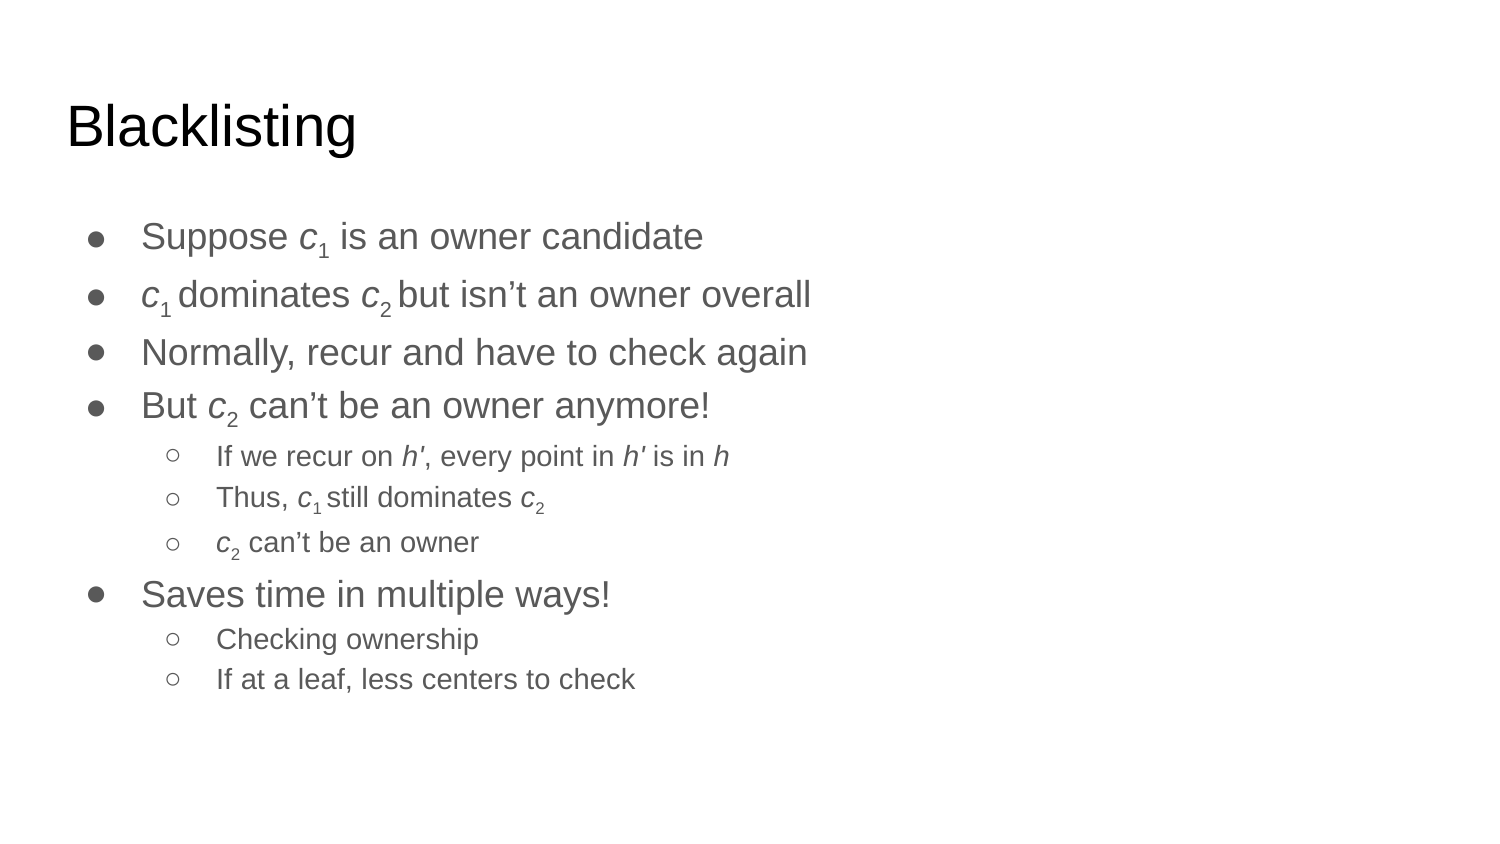

# Blacklisting
Suppose c1 is an owner candidate
c1 dominates c2 but isn’t an owner overall
Normally, recur and have to check again
But c2 can’t be an owner anymore!
If we recur on h', every point in h' is in h
Thus, c1 still dominates c2
c2 can’t be an owner
Saves time in multiple ways!
Checking ownership
If at a leaf, less centers to check